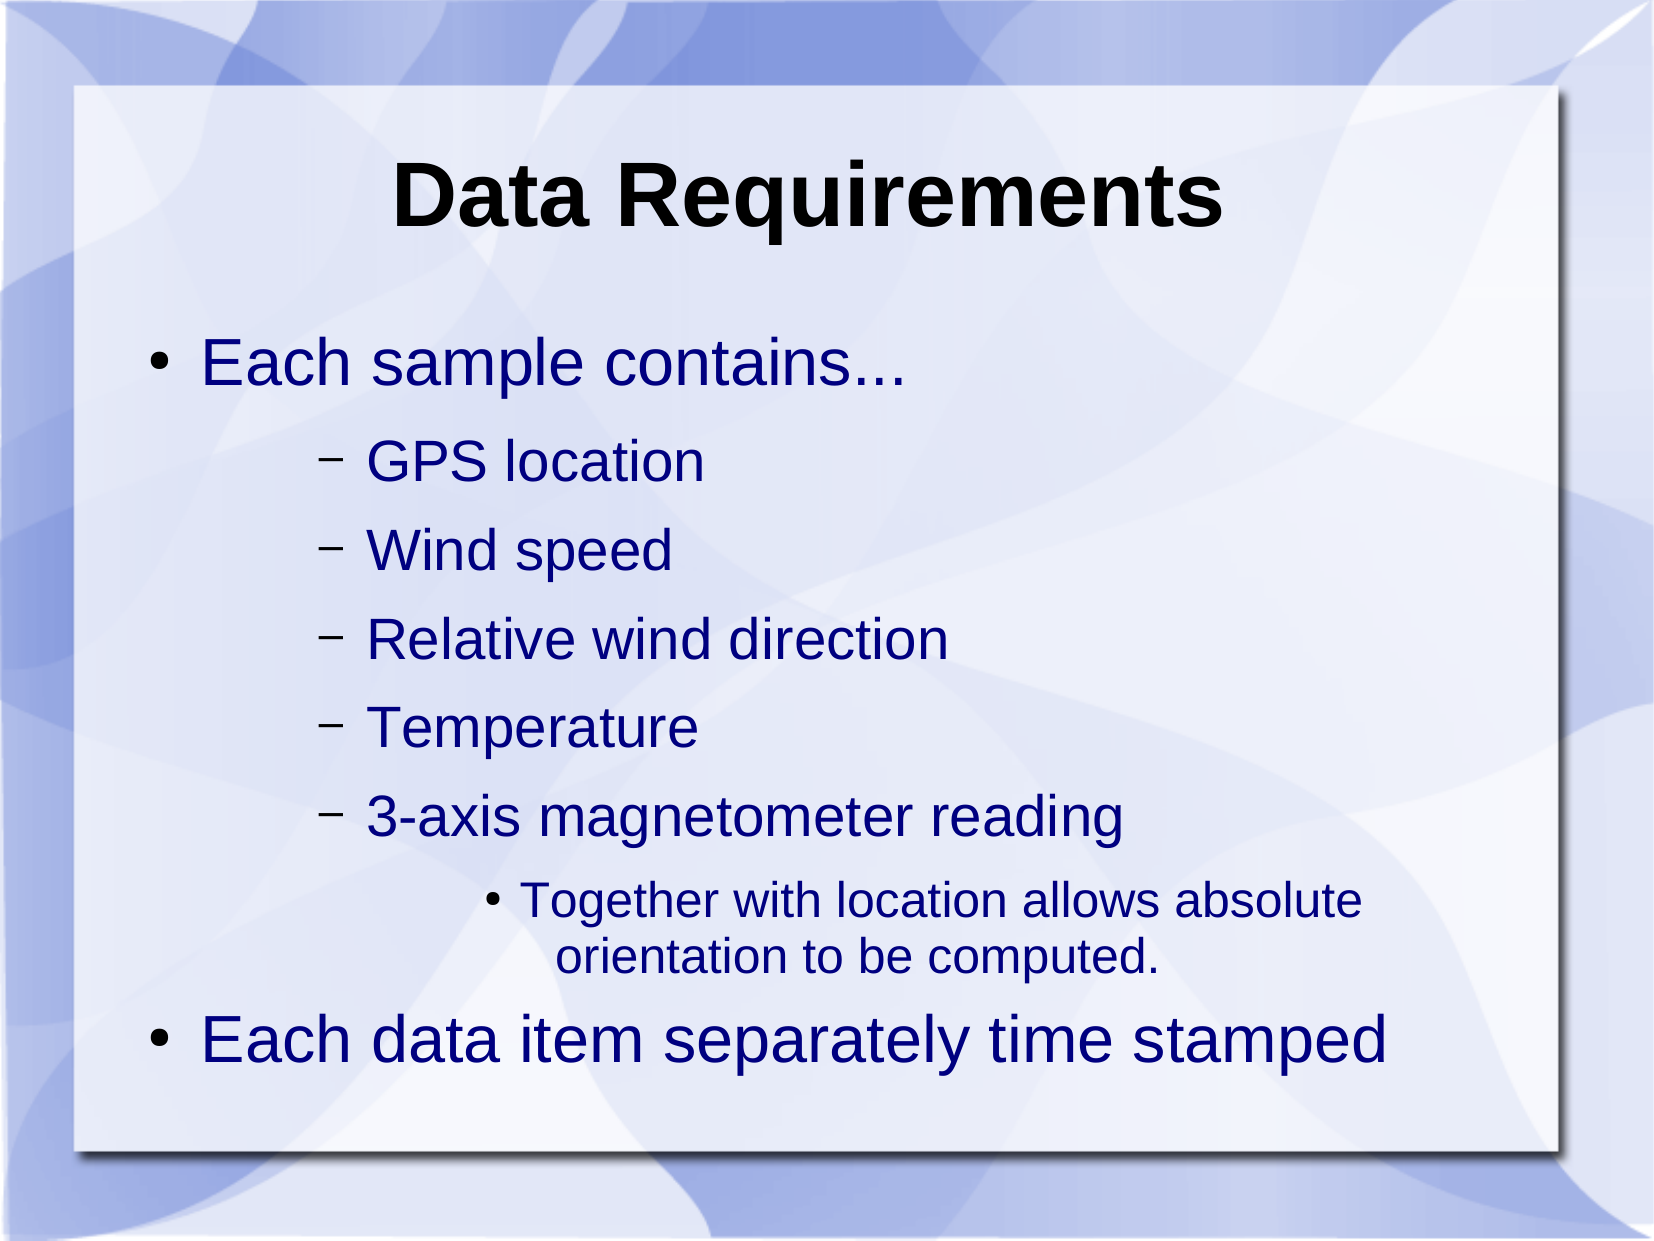

# Data Requirements
Each sample contains...
GPS location
Wind speed
Relative wind direction
Temperature
3-axis magnetometer reading
Together with location allows absolute orientation to be computed.
Each data item separately time stamped